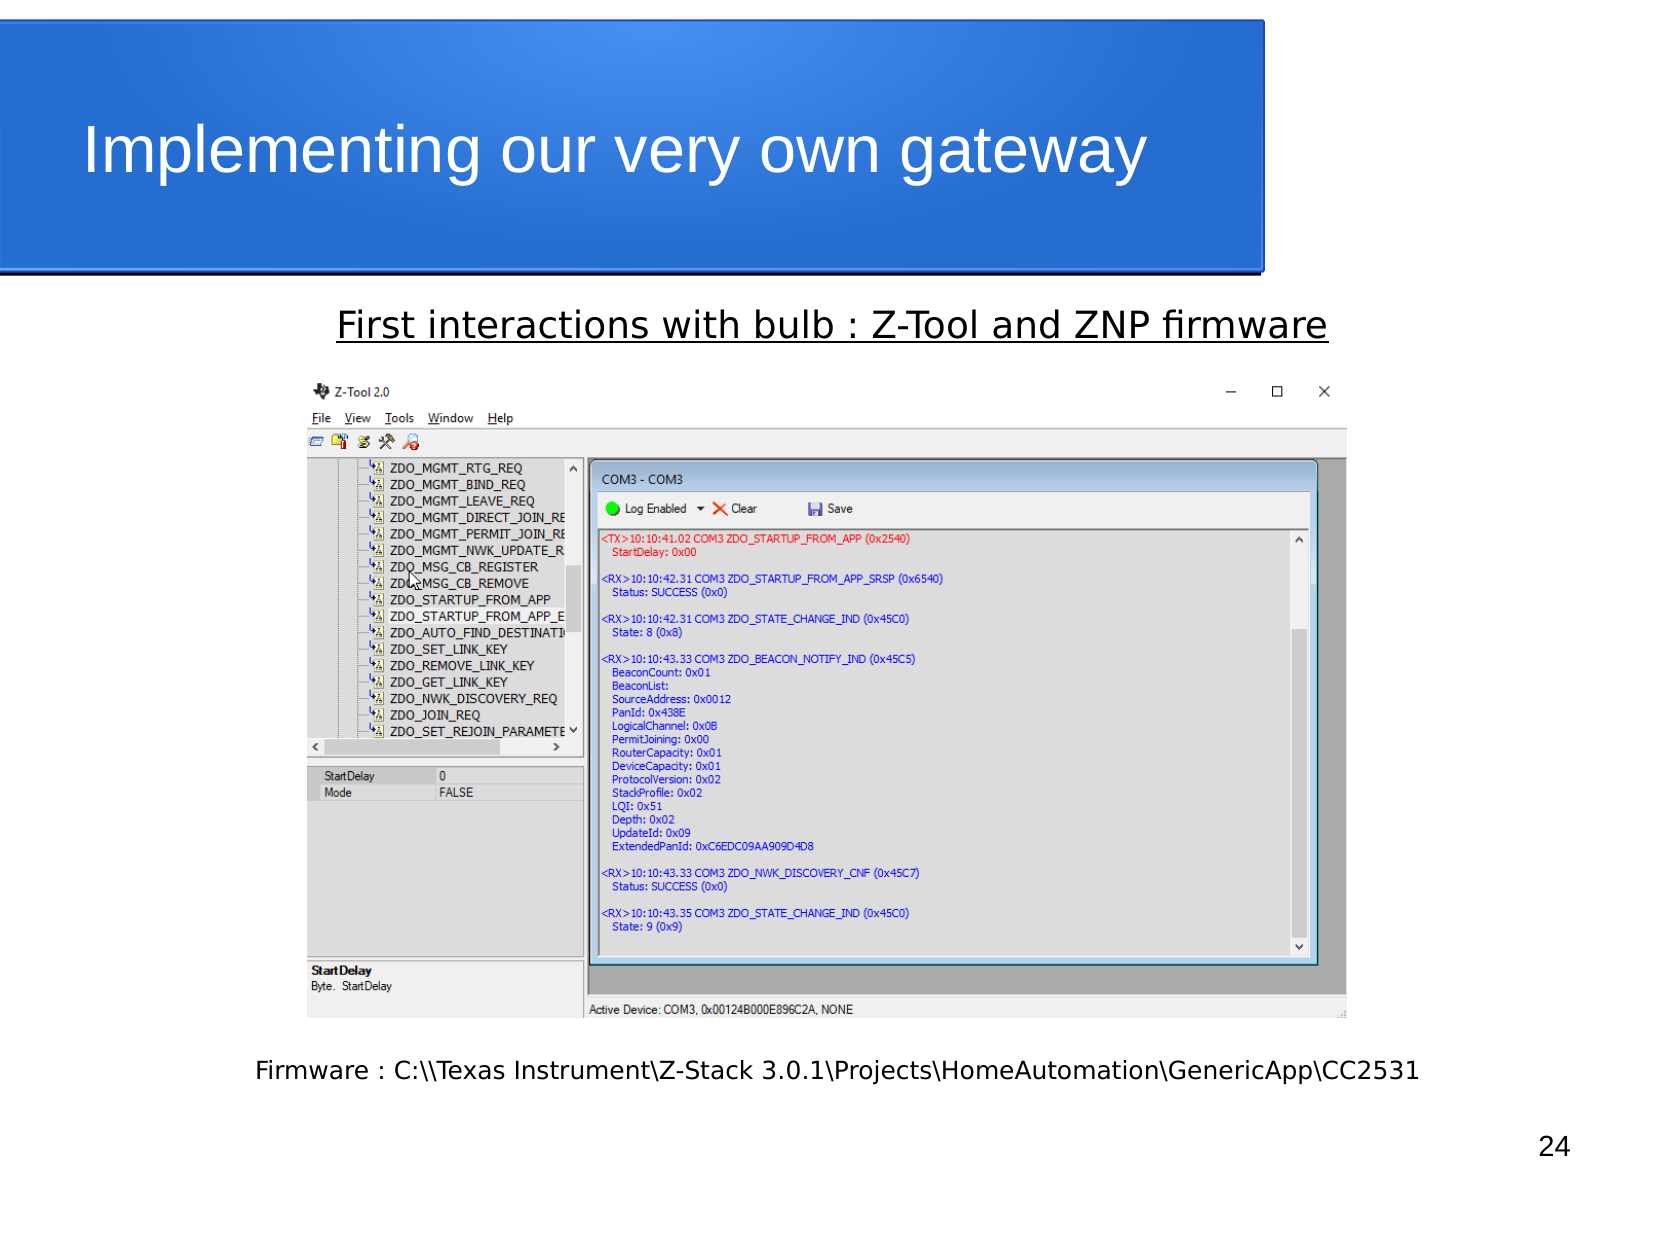

# Implementing our very own gateway
First interactions with bulb : Z-Tool and ZNP firmware
Firmware : C:\\Texas Instrument\Z-Stack 3.0.1\Projects\HomeAutomation\GenericApp\CC2531
24